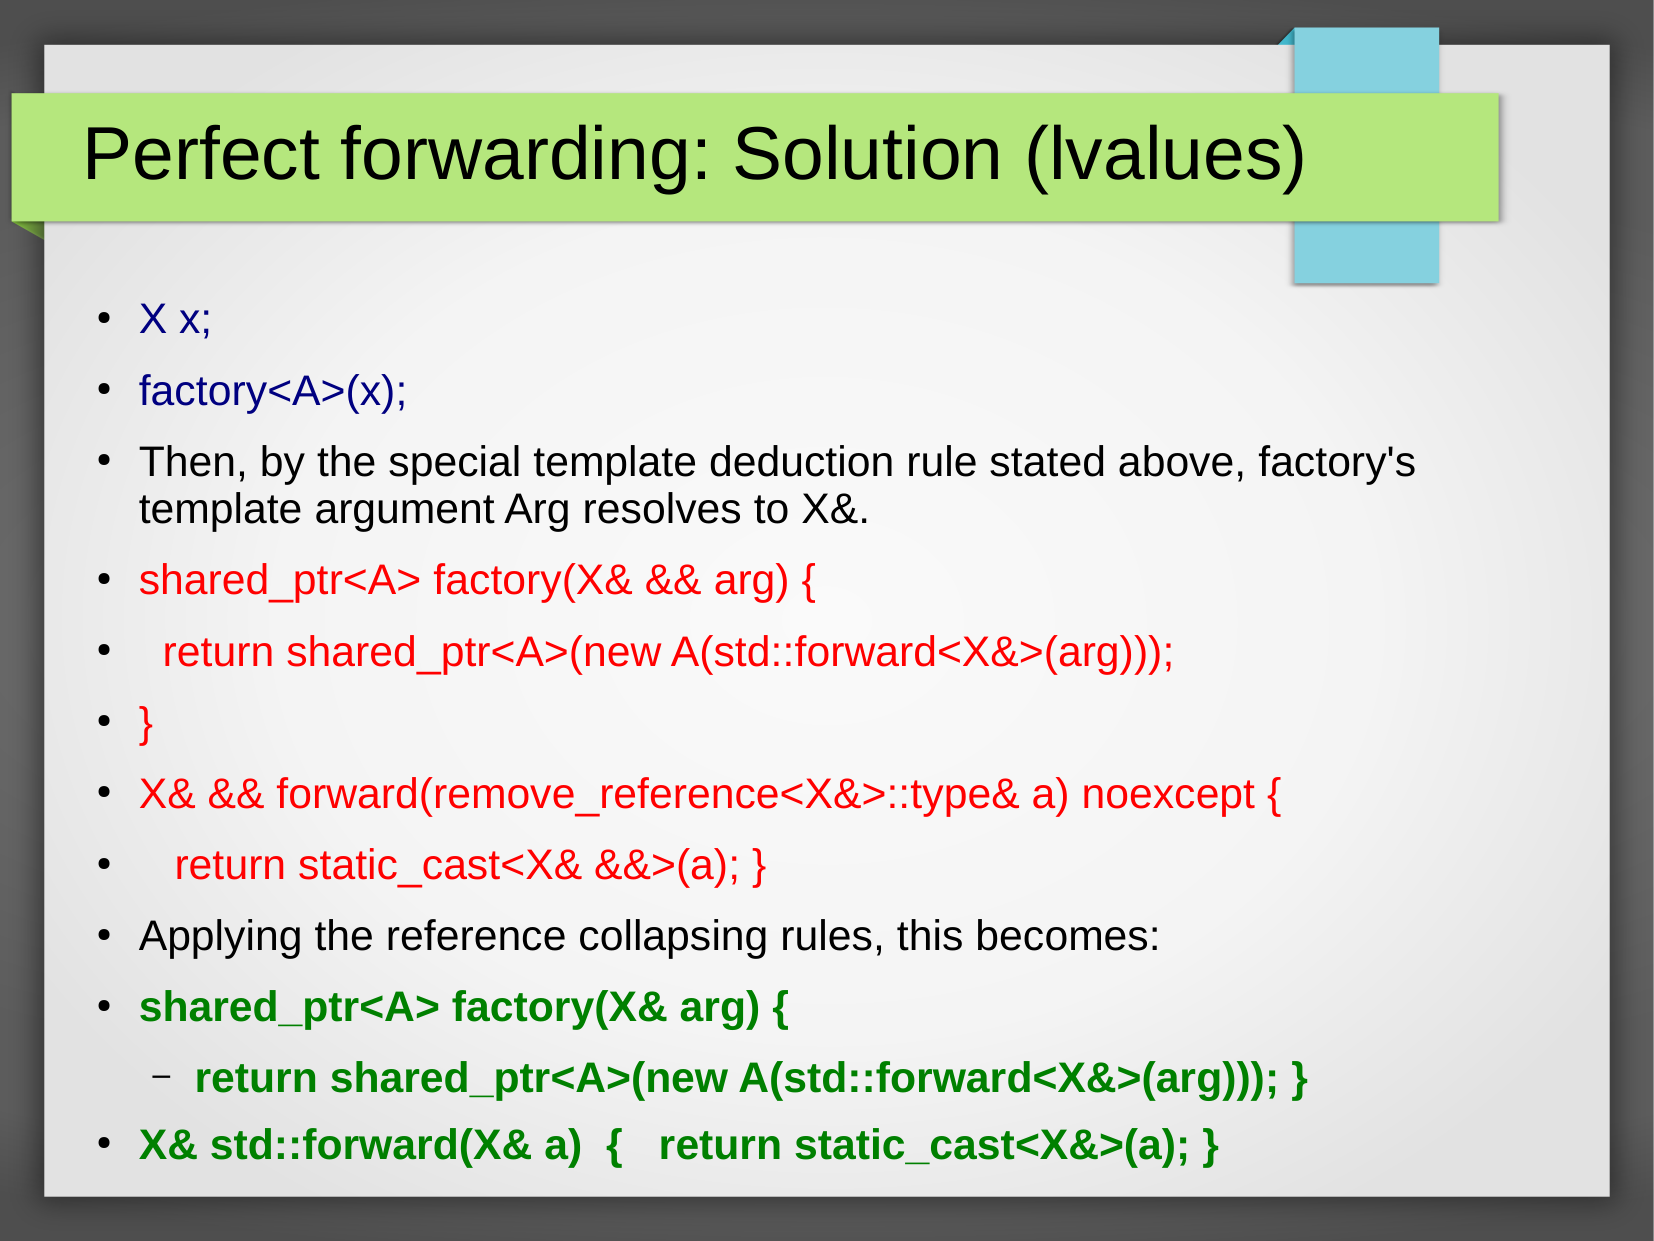

# Perfect forwarding: Solution (lvalues)
X x;
factory<A>(x);
Then, by the special template deduction rule stated above, factory's template argument Arg resolves to X&.
shared_ptr<A> factory(X& && arg) {
 return shared_ptr<A>(new A(std::forward<X&>(arg)));
}
X& && forward(remove_reference<X&>::type& a) noexcept {
 return static_cast<X& &&>(a); }
Applying the reference collapsing rules, this becomes:
shared_ptr<A> factory(X& arg) {
return shared_ptr<A>(new A(std::forward<X&>(arg))); }
X& std::forward(X& a) { return static_cast<X&>(a); }